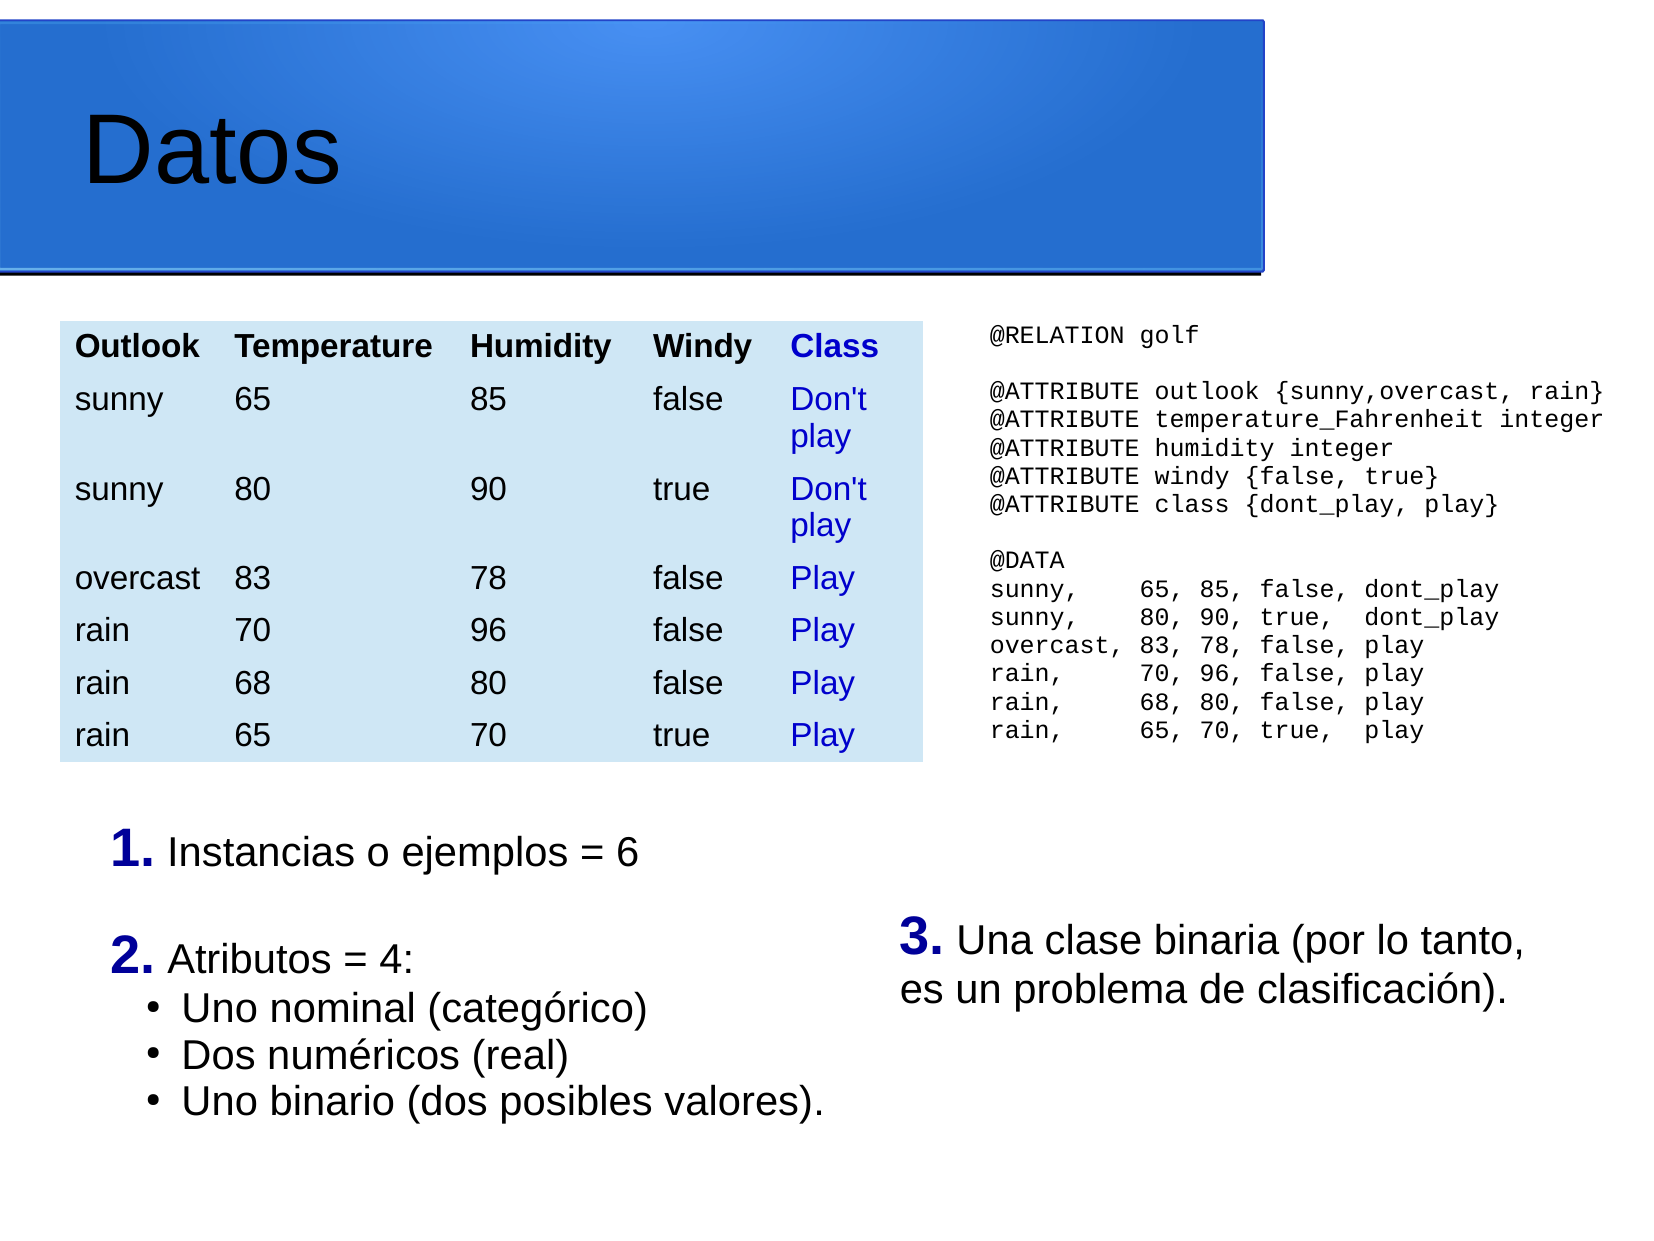

# Datos
@RELATION golf
@ATTRIBUTE outlook {sunny,overcast, rain}
@ATTRIBUTE temperature_Fahrenheit integer
@ATTRIBUTE humidity integer
@ATTRIBUTE windy {false, true}
@ATTRIBUTE class {dont_play, play}
@DATA
sunny, 65, 85, false, dont_play
sunny, 80, 90, true, dont_play
overcast, 83, 78, false, play
rain, 70, 96, false, play
rain, 68, 80, false, play
rain, 65, 70, true, play
| Outlook | Temperature | Humidity | Windy | Class |
| --- | --- | --- | --- | --- |
| sunny | 65 | 85 | false | Don't play |
| sunny | 80 | 90 | true | Don't play |
| overcast | 83 | 78 | false | Play |
| rain | 70 | 96 | false | Play |
| rain | 68 | 80 | false | Play |
| rain | 65 | 70 | true | Play |
1. Instancias o ejemplos = 6
2. Atributos = 4:
Uno nominal (categórico)
Dos numéricos (real)
Uno binario (dos posibles valores).
3. Una clase binaria (por lo tanto, es un problema de clasificación).